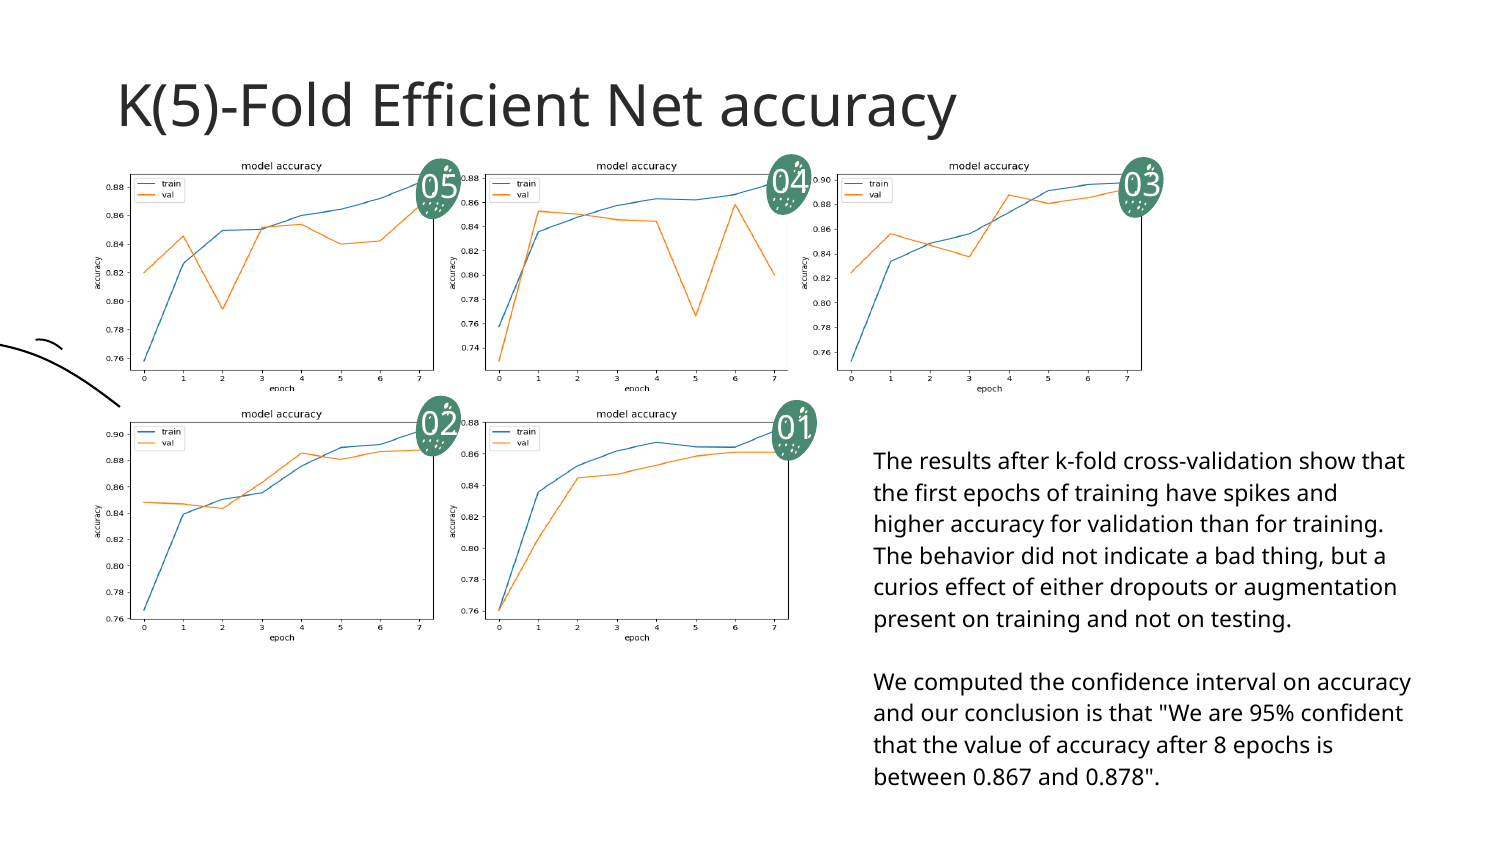

K(5)-Fold Efficient Net accuracy
04
03
05
02
01
The results after k-fold cross-validation show that the first epochs of training have spikes and higher accuracy for validation than for training. The behavior did not indicate a bad thing, but a curios effect of either dropouts or augmentation present on training and not on testing.
We computed the confidence interval on accuracy and our conclusion is that "We are 95% confident that the value of accuracy after 8 epochs is between 0.867 and 0.878".